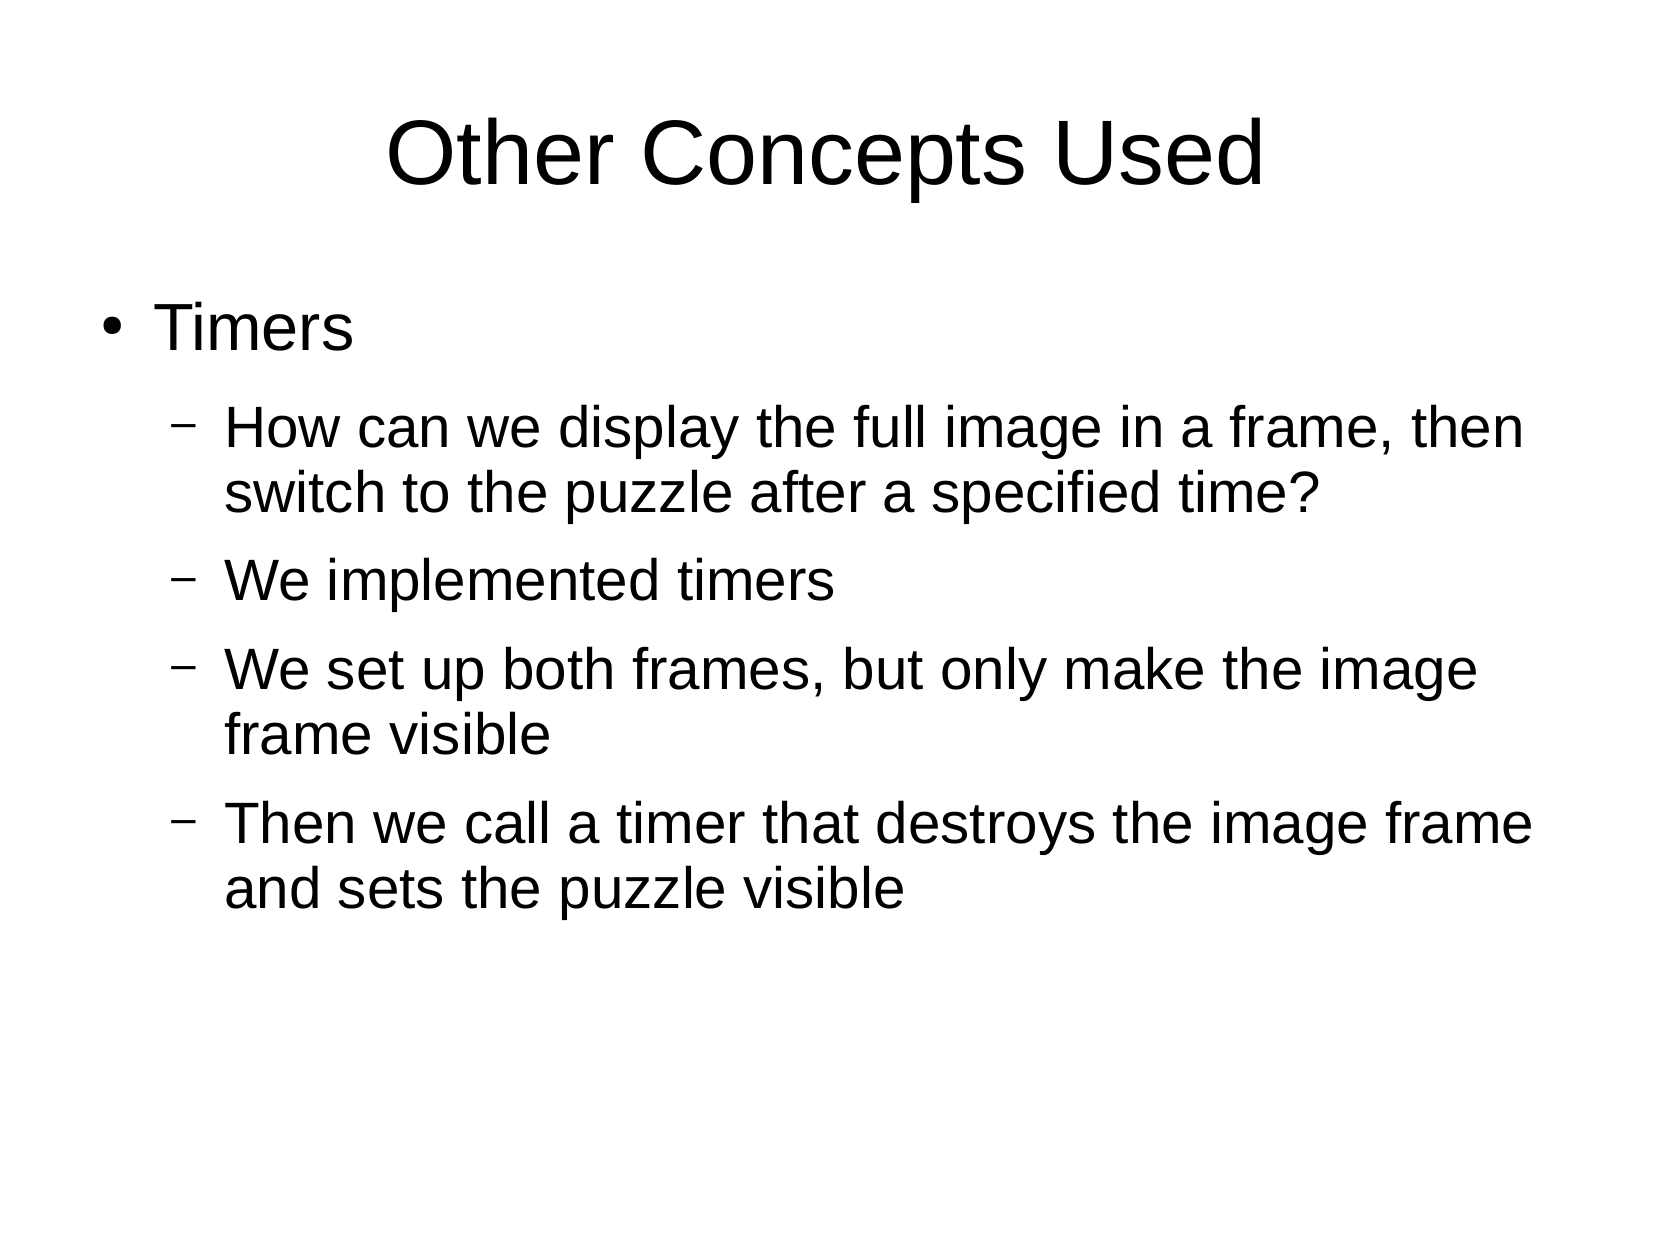

# Other Concepts Used
Timers
How can we display the full image in a frame, then switch to the puzzle after a specified time?
We implemented timers
We set up both frames, but only make the image frame visible
Then we call a timer that destroys the image frame and sets the puzzle visible